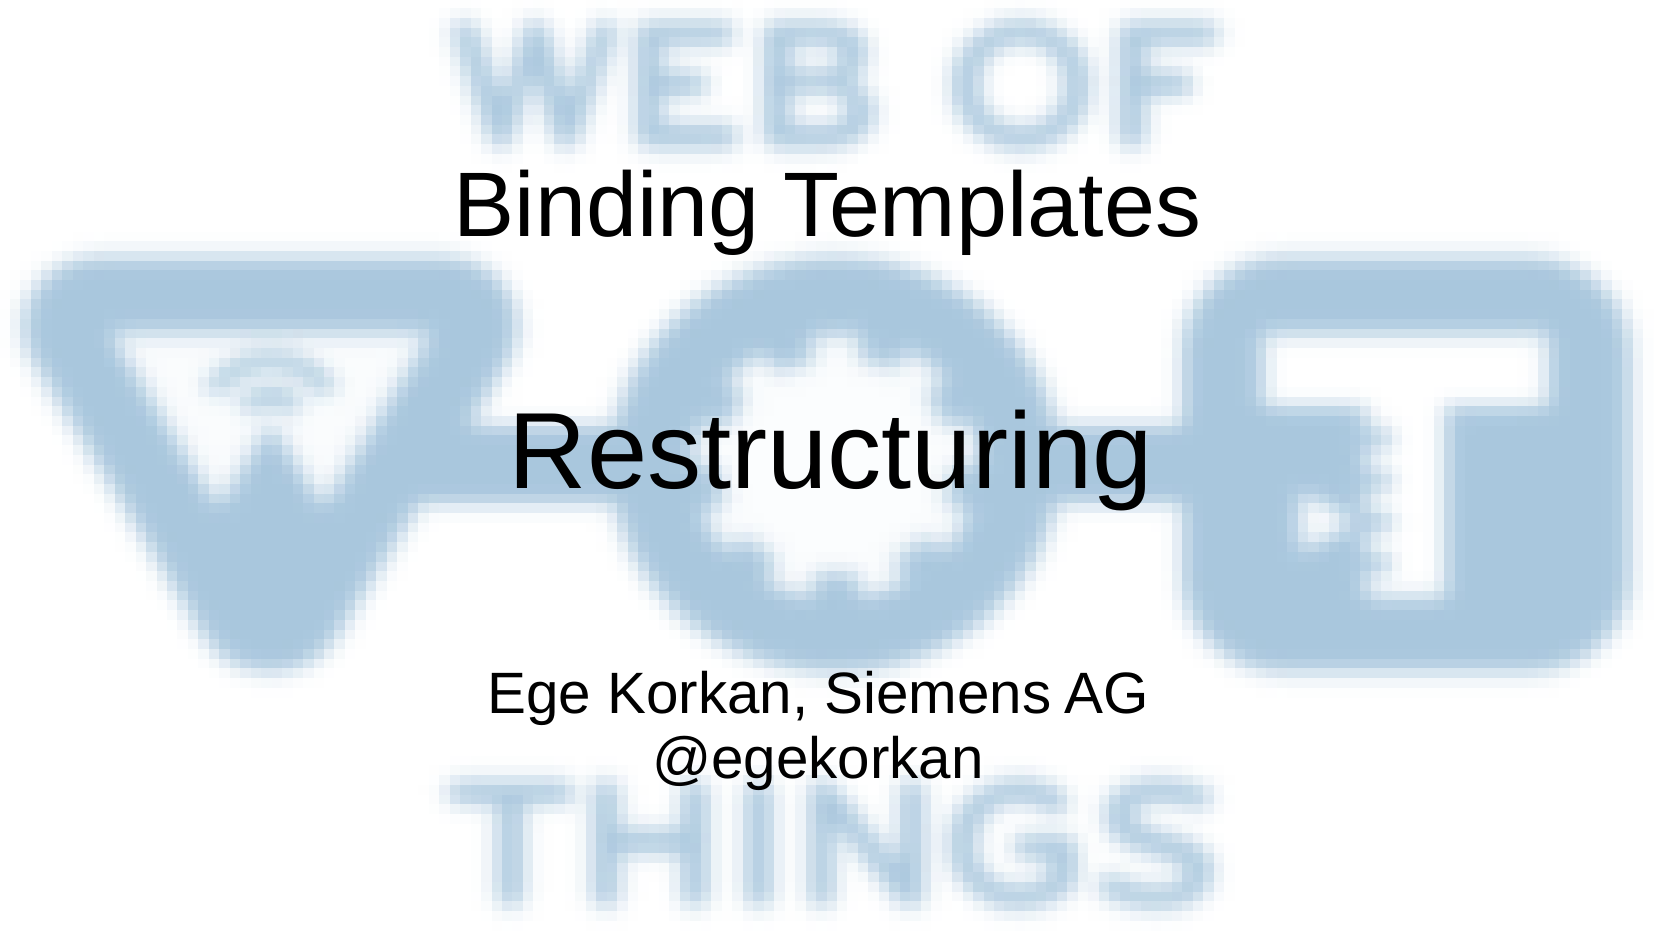

# Binding Templates
Restructuring
Ege Korkan, Siemens AG
@egekorkan